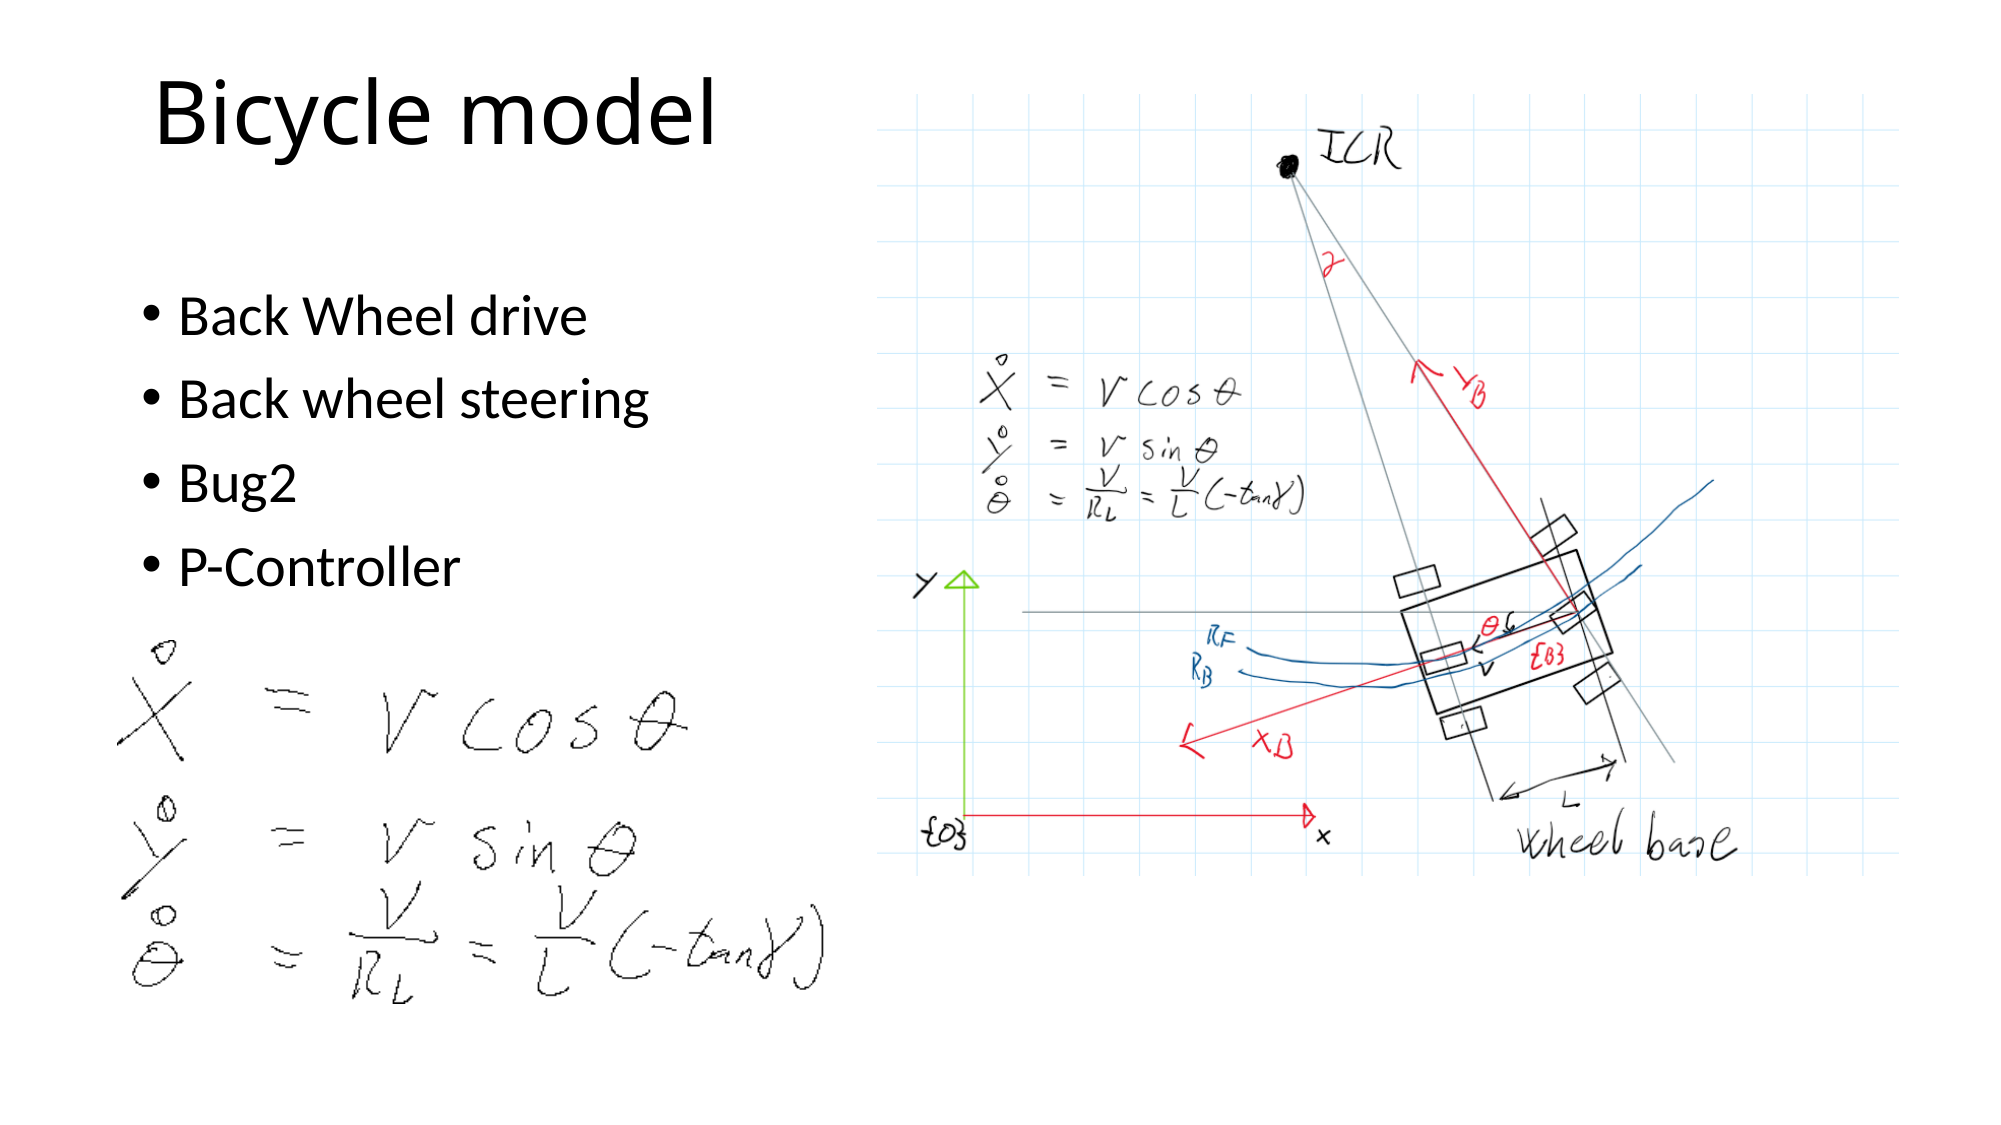

# Bicycle model
Back Wheel drive
Back wheel steering
Bug2
P-Controller